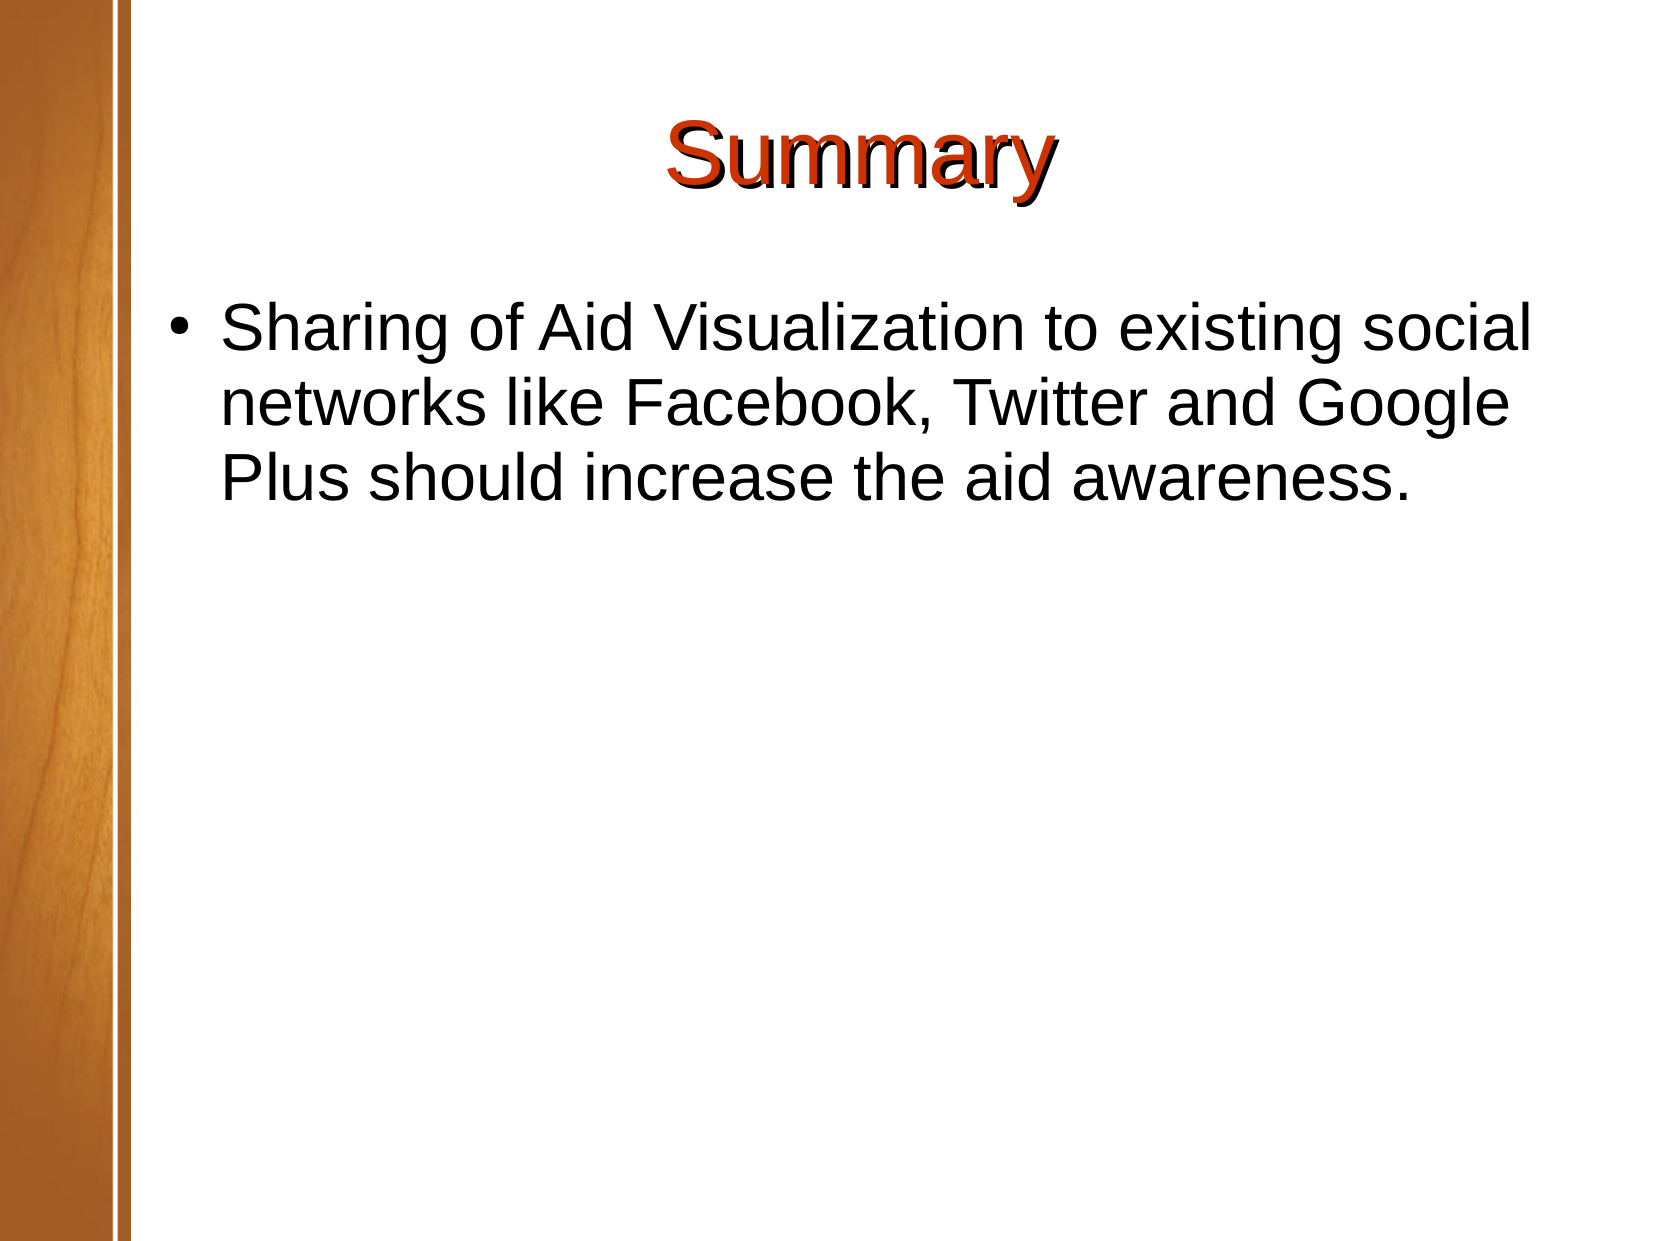

# Summary
Sharing of Aid Visualization to existing social networks like Facebook, Twitter and Google Plus should increase the aid awareness.